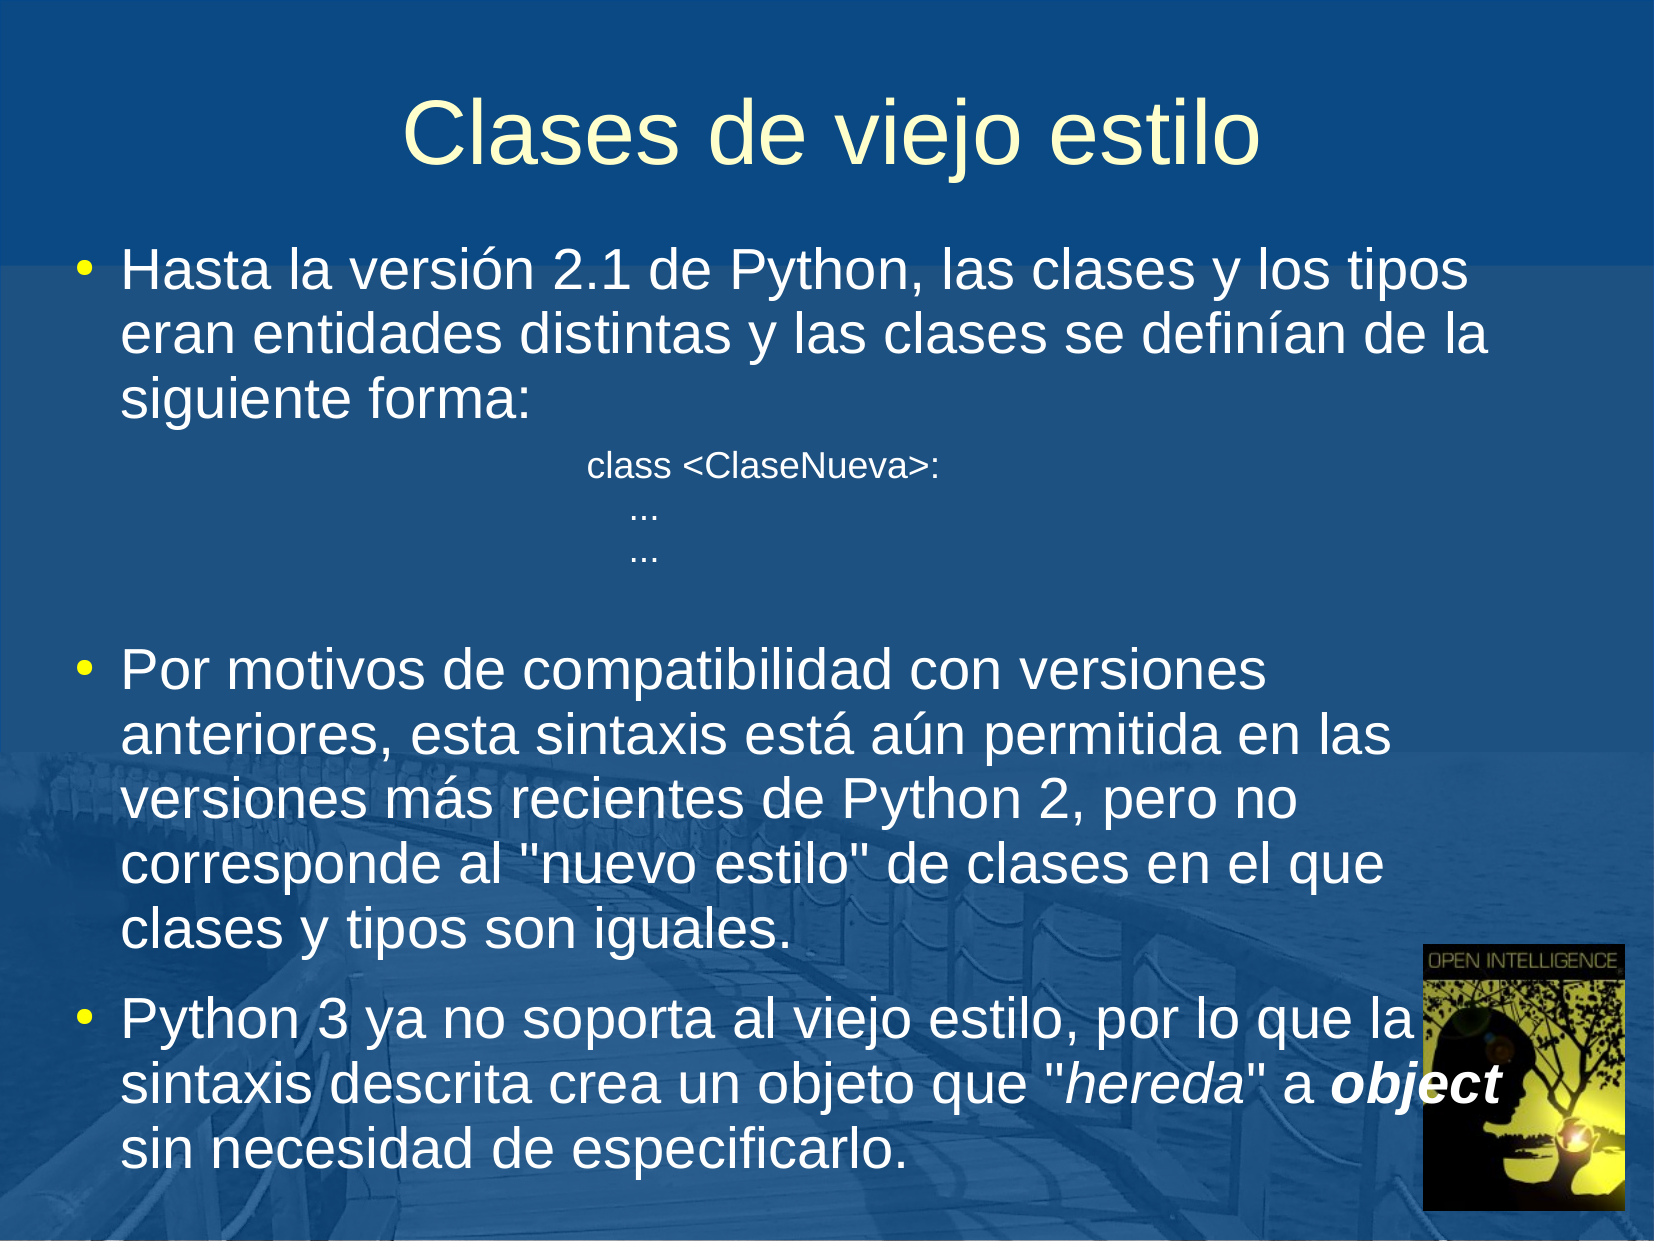

# Clases de viejo estilo
Hasta la versión 2.1 de Python, las clases y los tipos eran entidades distintas y las clases se definían de la siguiente forma:
Por motivos de compatibilidad con versiones anteriores, esta sintaxis está aún permitida en las versiones más recientes de Python 2, pero no corresponde al "nuevo estilo" de clases en el que clases y tipos son iguales.
Python 3 ya no soporta al viejo estilo, por lo que la sintaxis descrita crea un objeto que "hereda" a object sin necesidad de especificarlo.
class <ClaseNueva>:
 ...
 ...